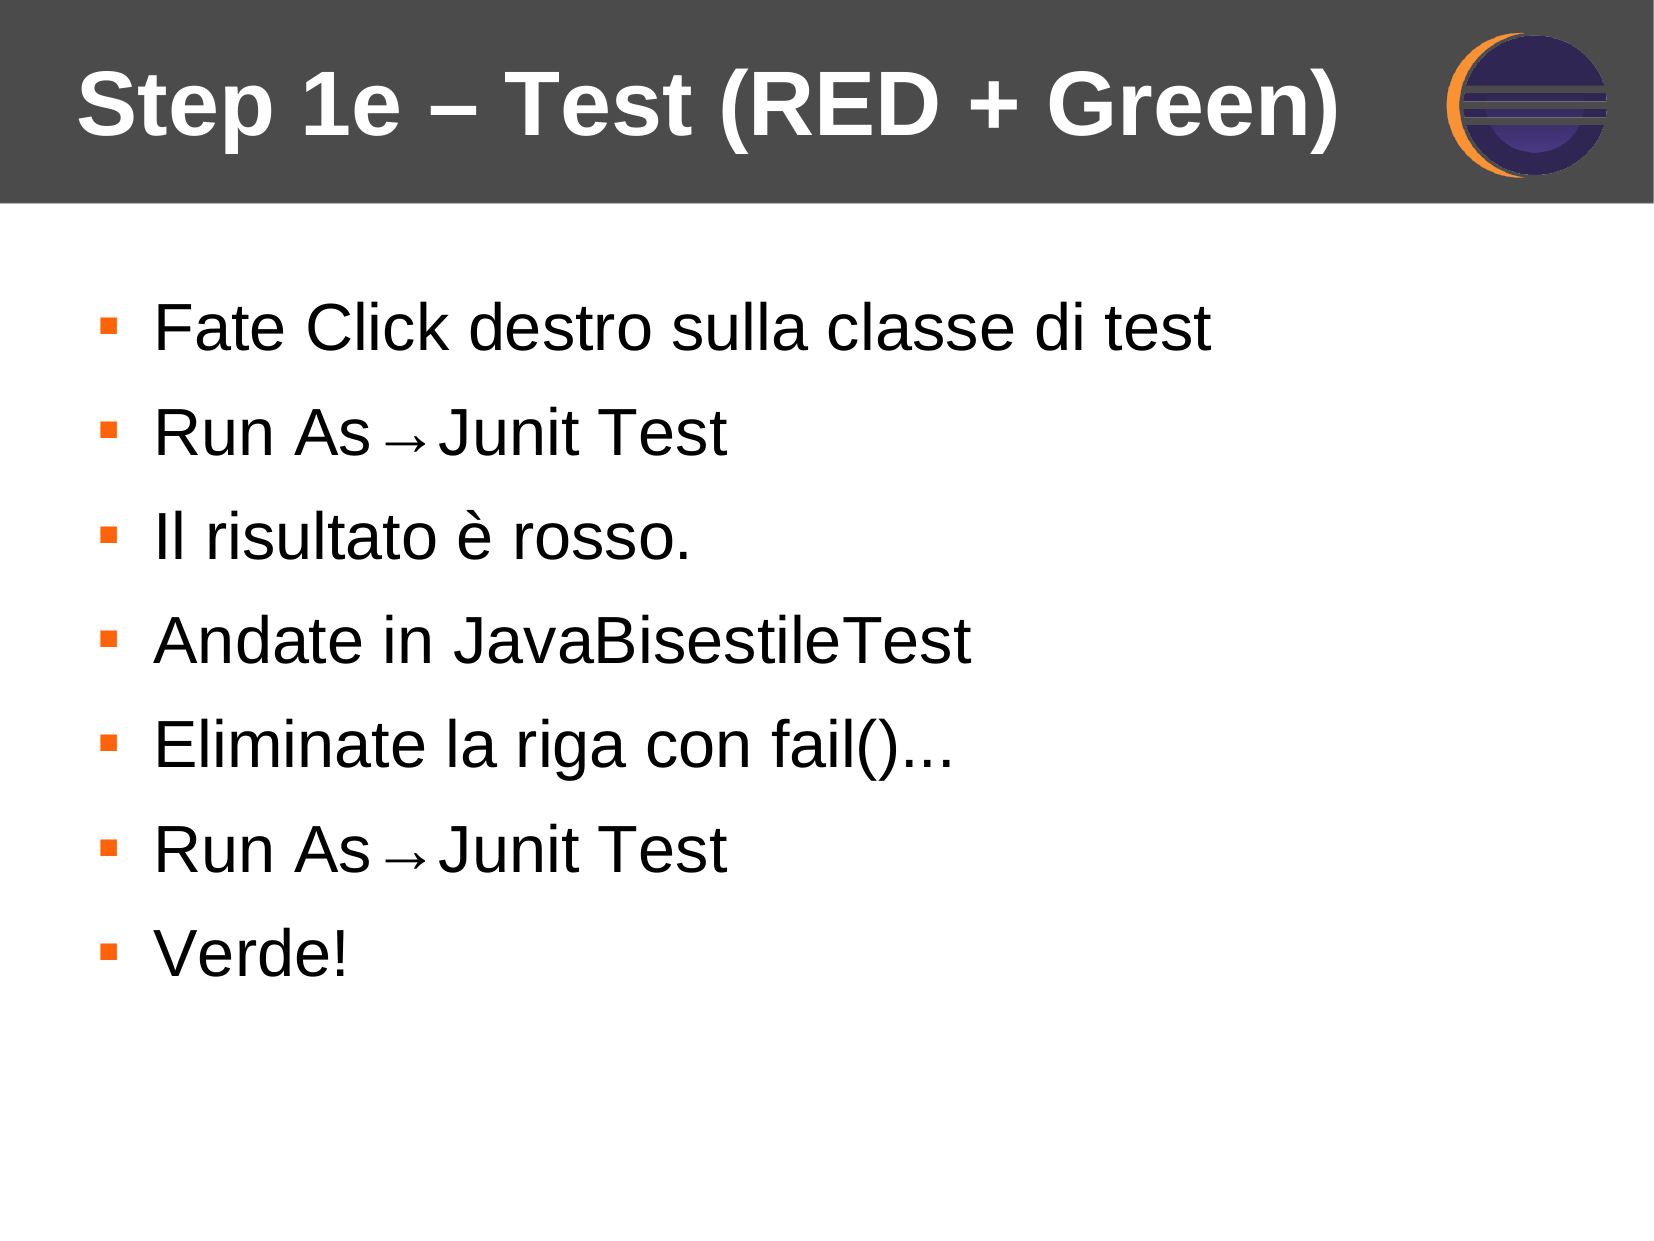

# Step 1e – Test (RED + Green)
Fate Click destro sulla classe di test
Run As→Junit Test
Il risultato è rosso.
Andate in JavaBisestileTest
Eliminate la riga con fail()...
Run As→Junit Test
Verde!